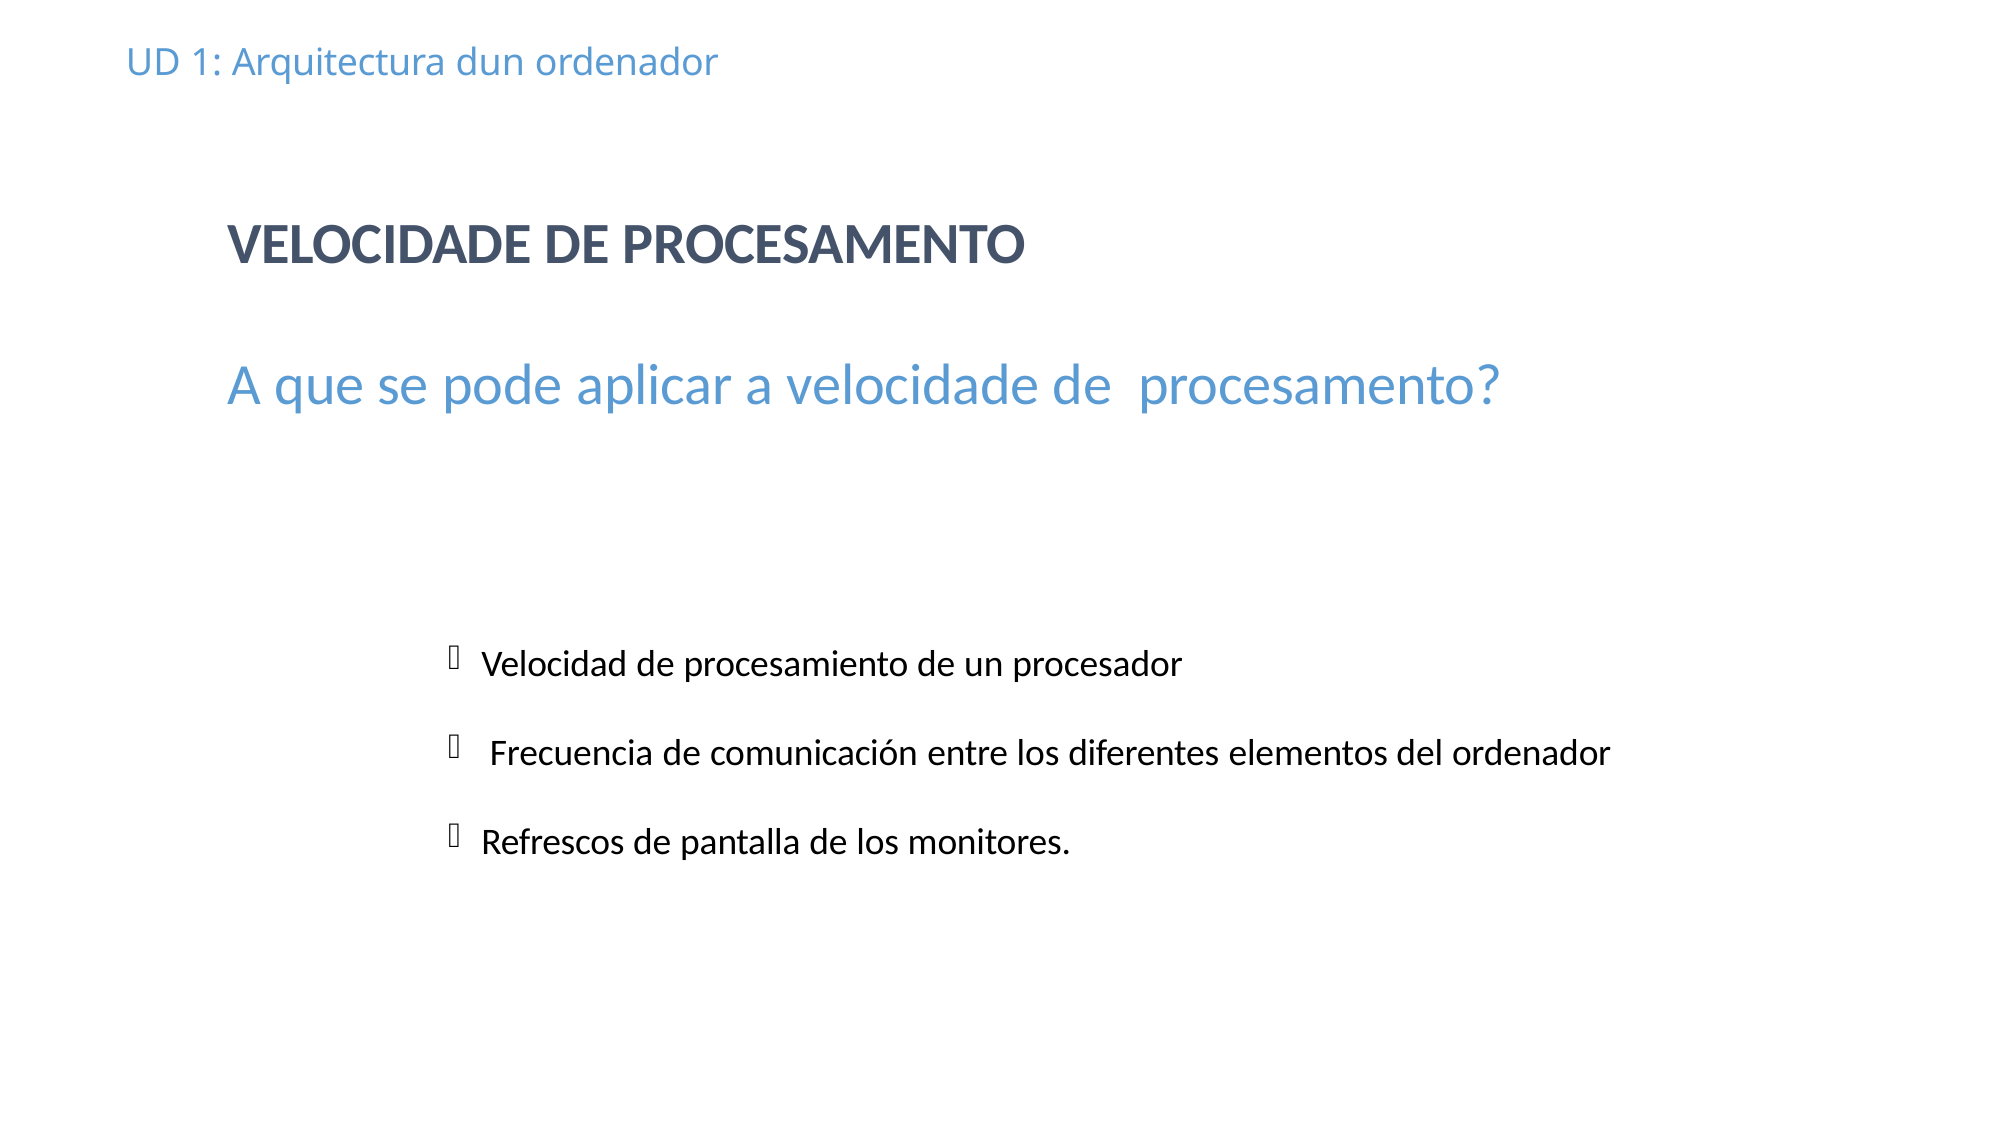

UD 1: Arquitectura dun ordenador
VELOCIDADE DE PROCESAMENTO
A que se pode aplicar a velocidade de procesamento?
Velocidad de procesamiento de un procesador
Frecuencia de comunicación entre los diferentes elementos del ordenador
Refrescos de pantalla de los monitores.